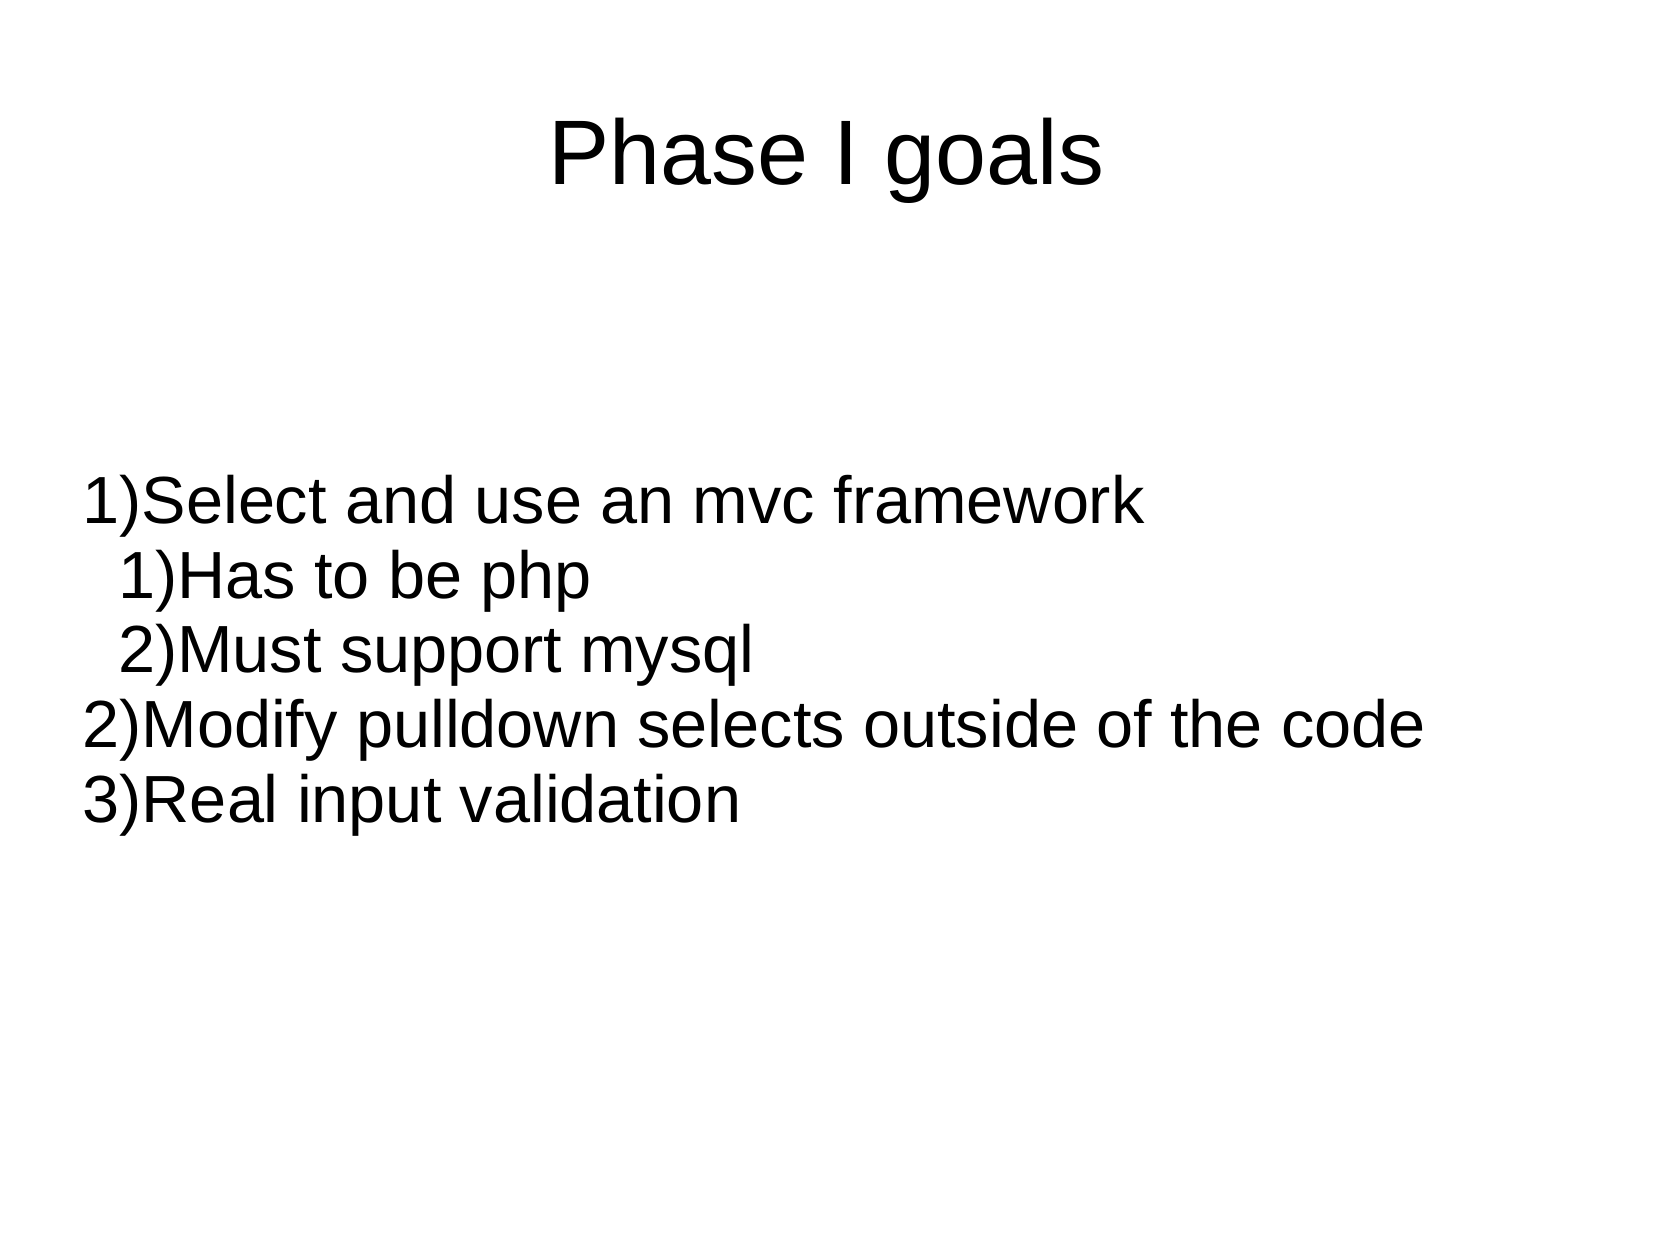

# Phase I goals
Select and use an mvc framework
Has to be php
Must support mysql
Modify pulldown selects outside of the code
Real input validation